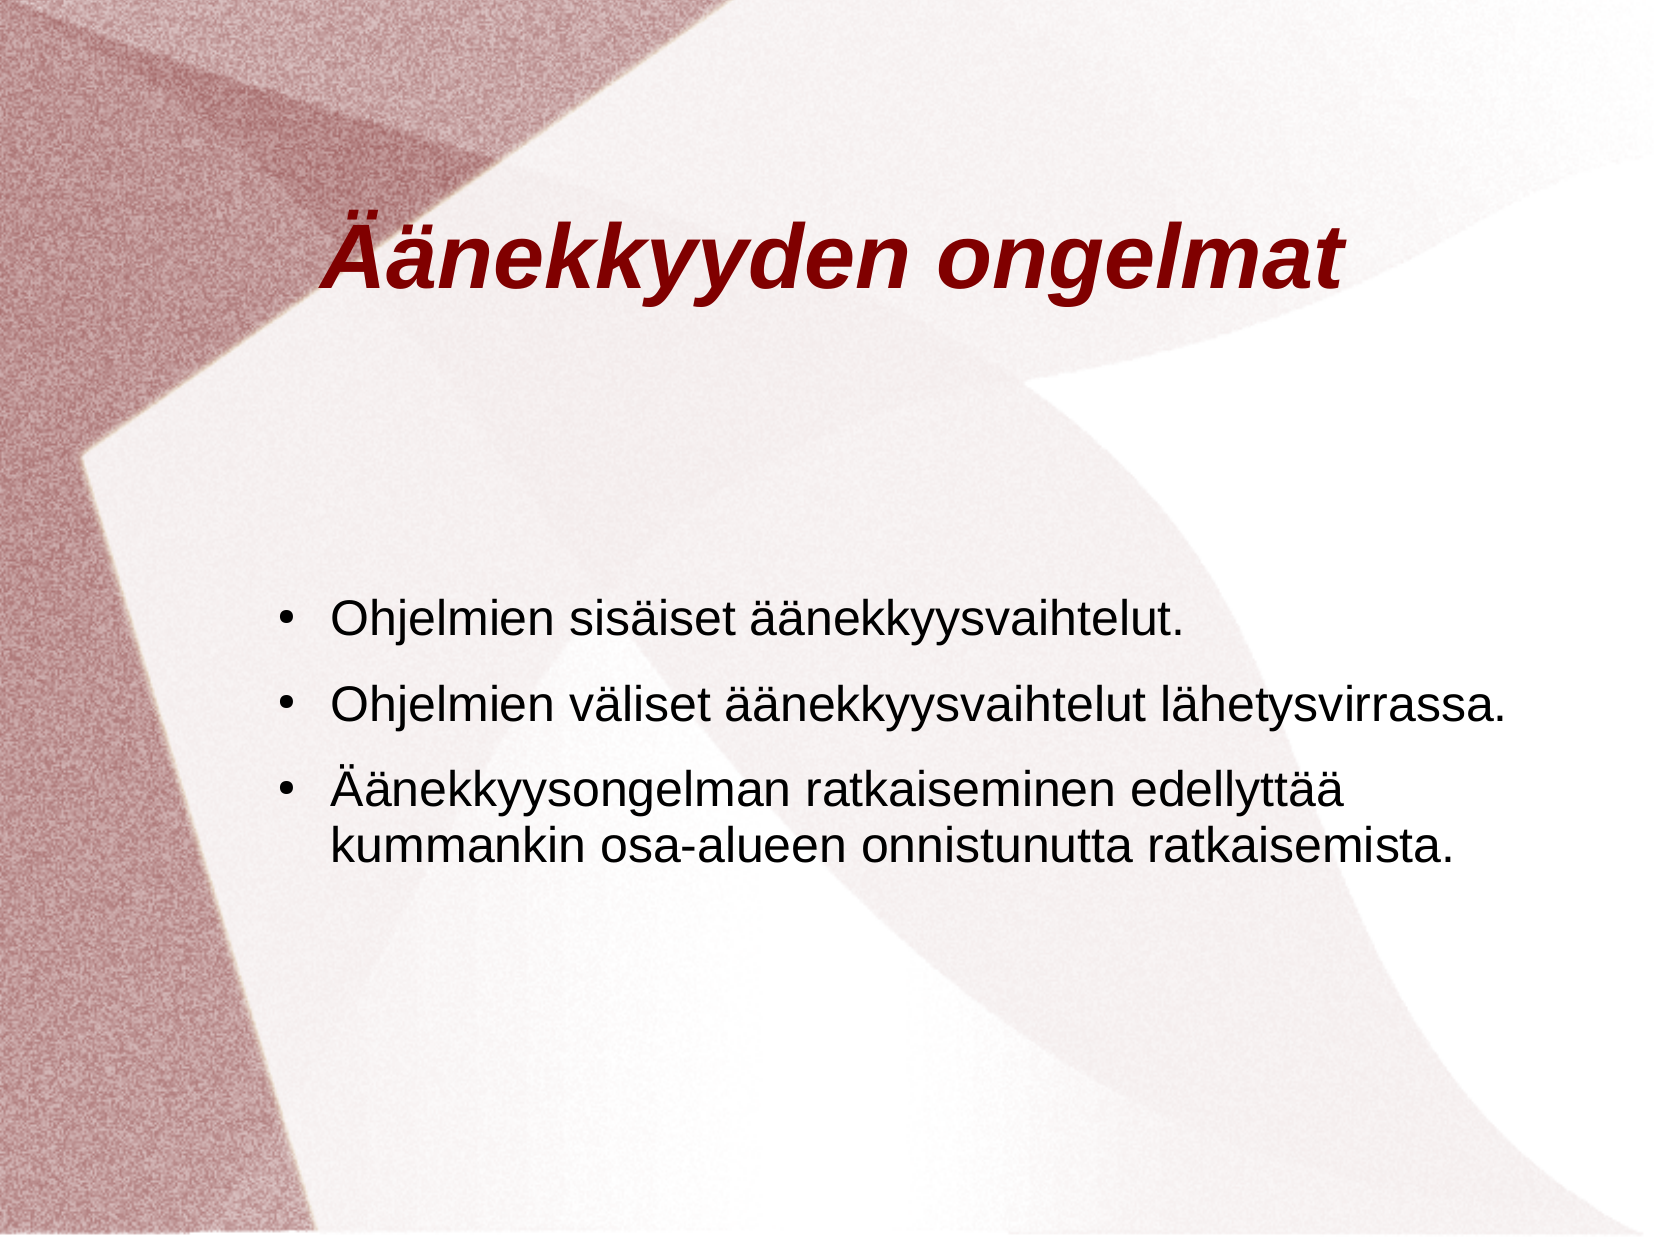

# Äänekkyyden ongelmat
Ohjelmien sisäiset äänekkyysvaihtelut.
Ohjelmien väliset äänekkyysvaihtelut lähetysvirrassa.
Äänekkyysongelman ratkaiseminen edellyttää kummankin osa-alueen onnistunutta ratkaisemista.